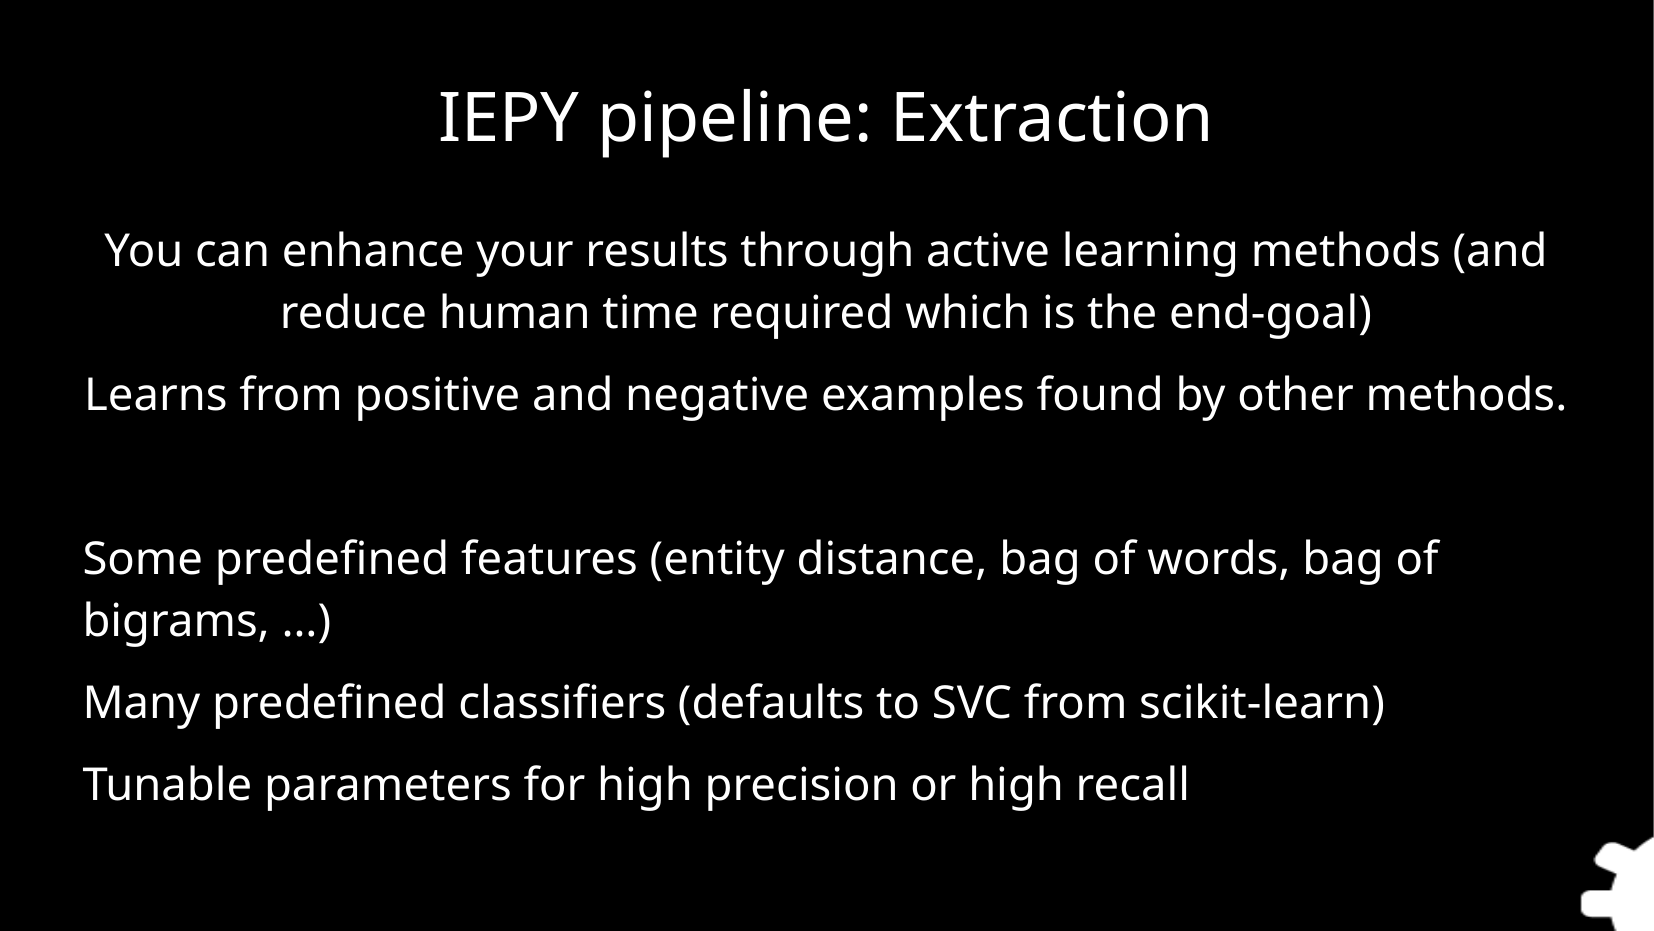

# IEPY pipeline: Extraction
You can enhance your results through active learning methods (and reduce human time required which is the end-goal)
Learns from positive and negative examples found by other methods.
Some predefined features (entity distance, bag of words, bag of bigrams, …)
Many predefined classifiers (defaults to SVC from scikit-learn)
Tunable parameters for high precision or high recall